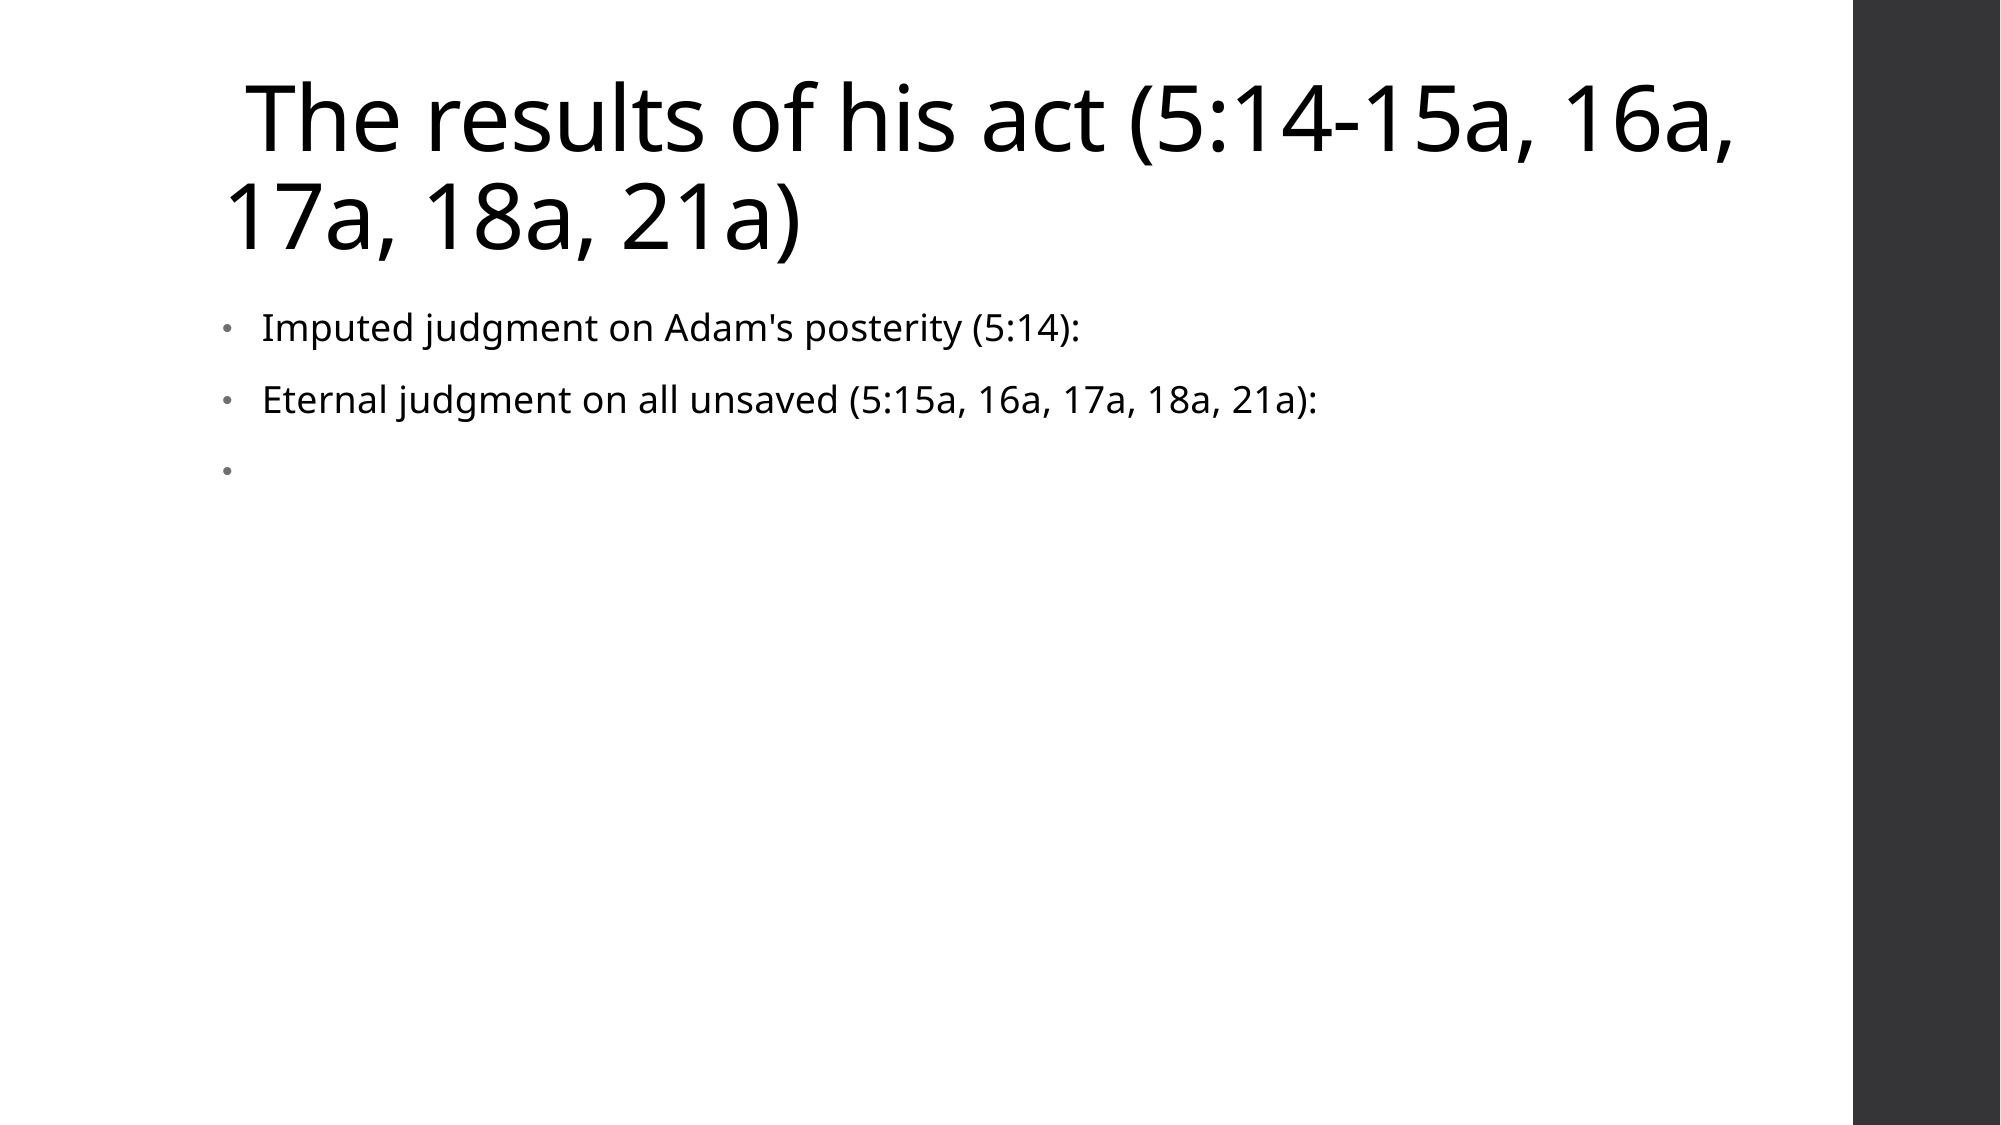

# The results of his act (5:14-15a, 16a, 17a, 18a, 21a)
 Imputed judgment on Adam's posterity (5:14):
 Eternal judgment on all unsaved (5:15a, 16a, 17a, 18a, 21a):